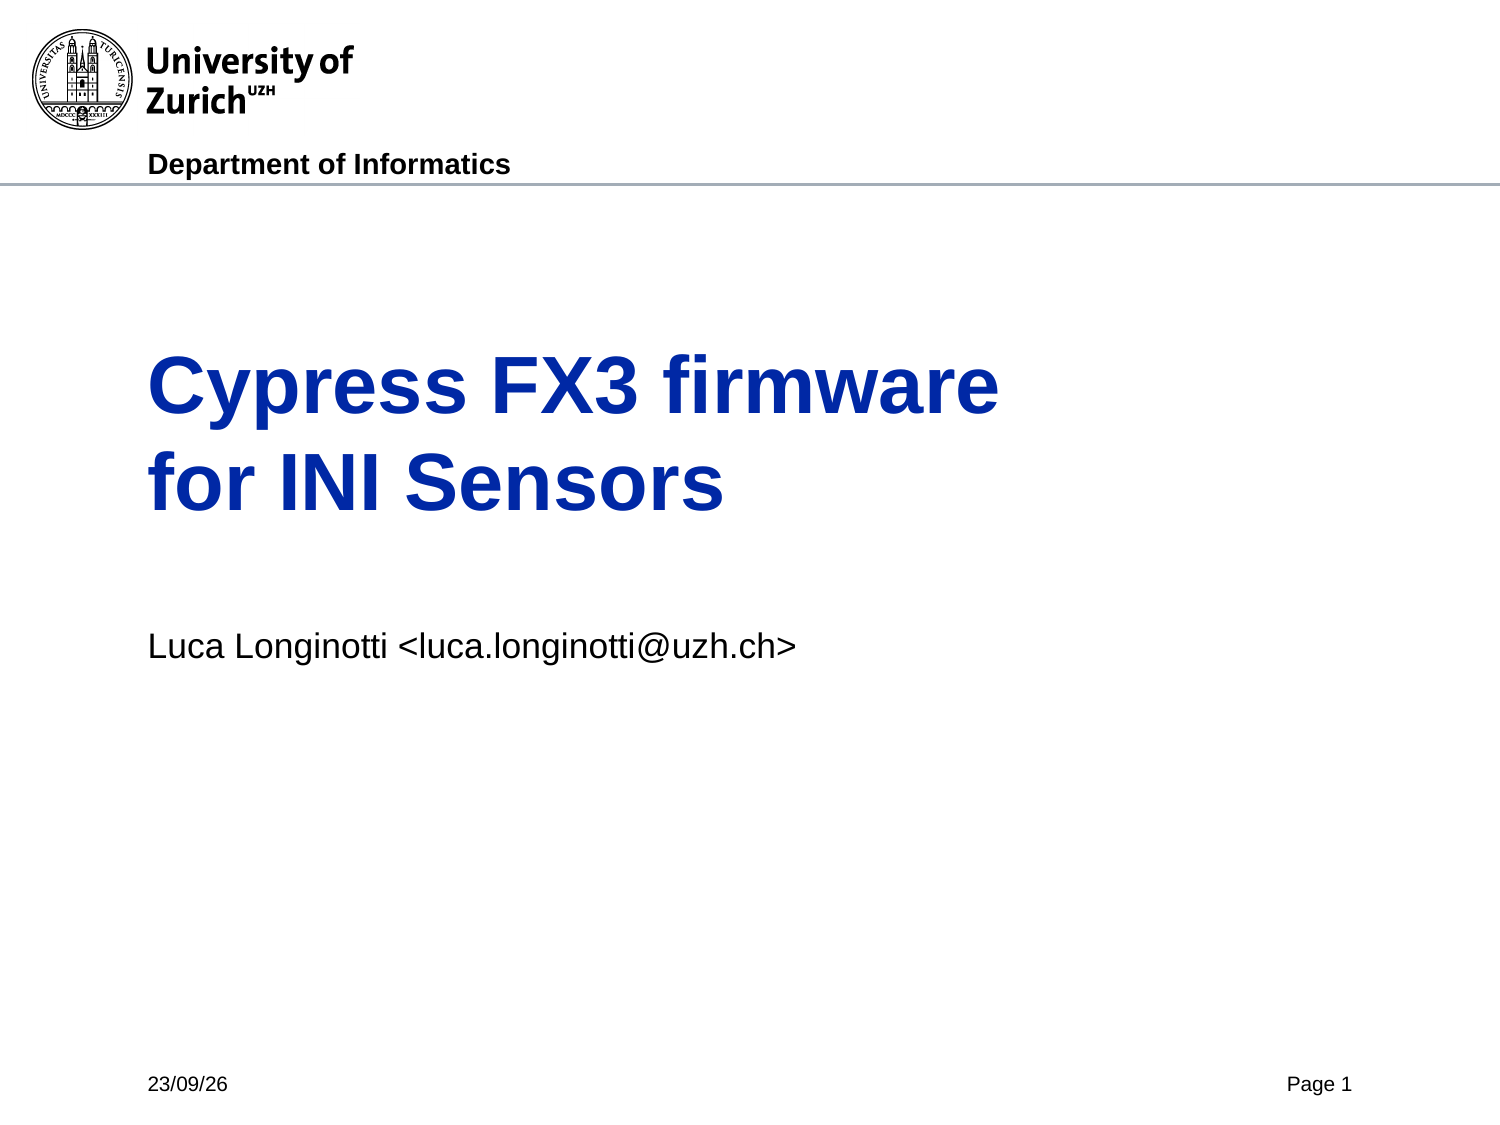

# Cypress FX3 firmware for INI Sensors
Luca Longinotti <luca.longinotti@uzh.ch>
1